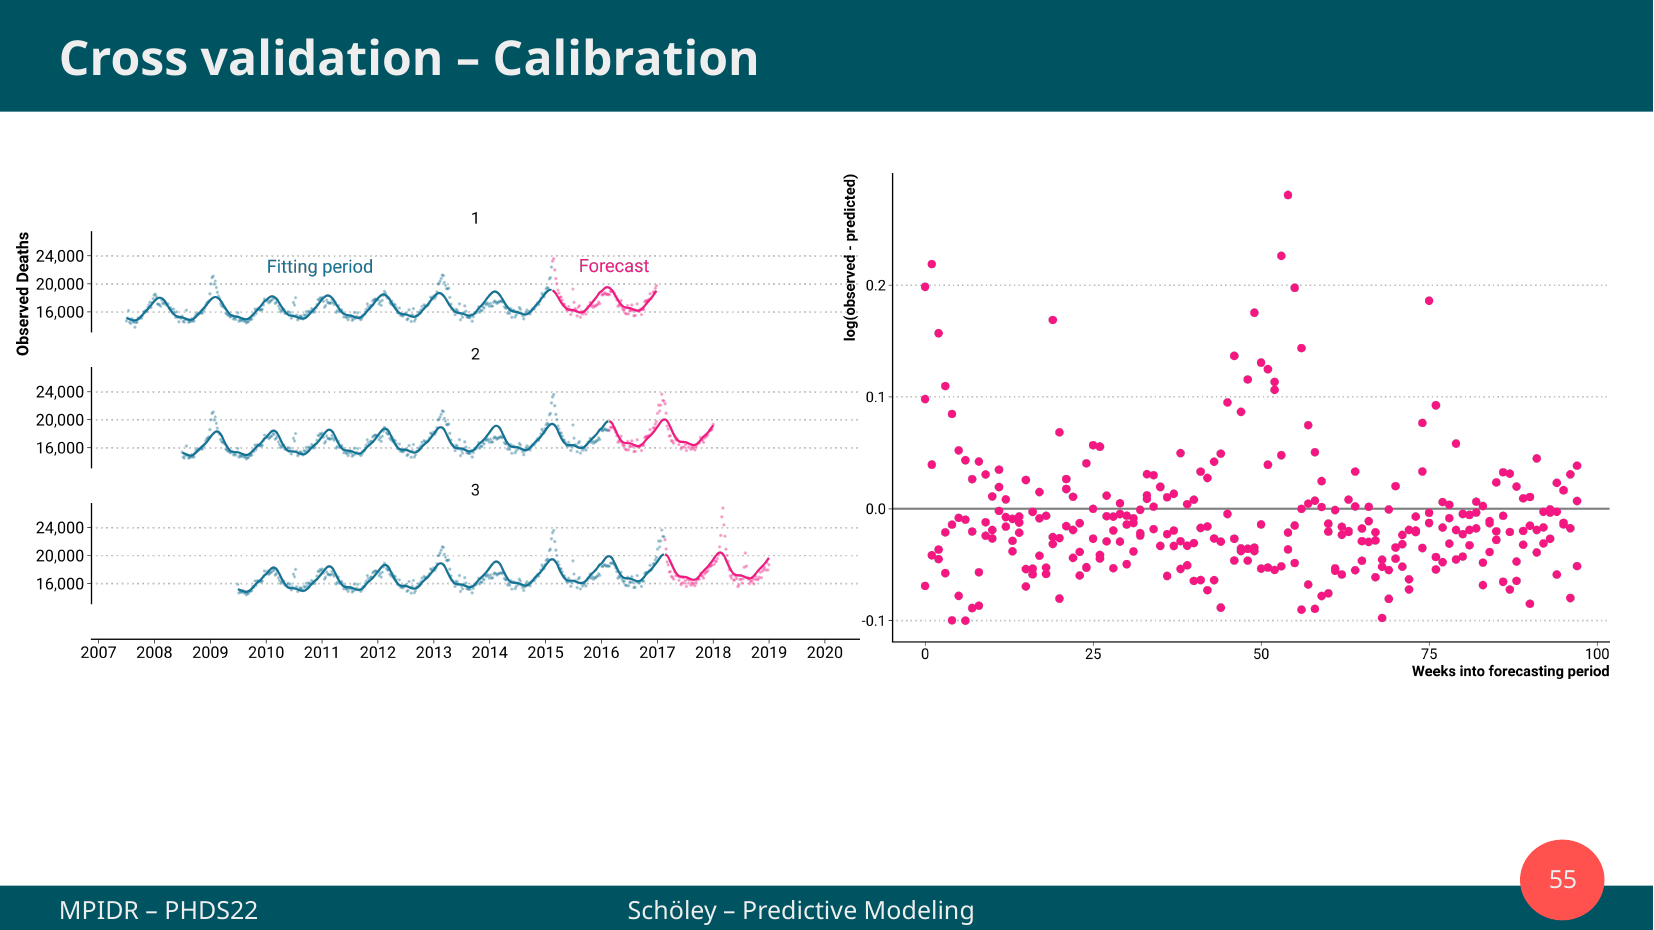

# Cross validation – Calibration
55
MPIDR – PHDS22
Schöley – Predictive Modeling